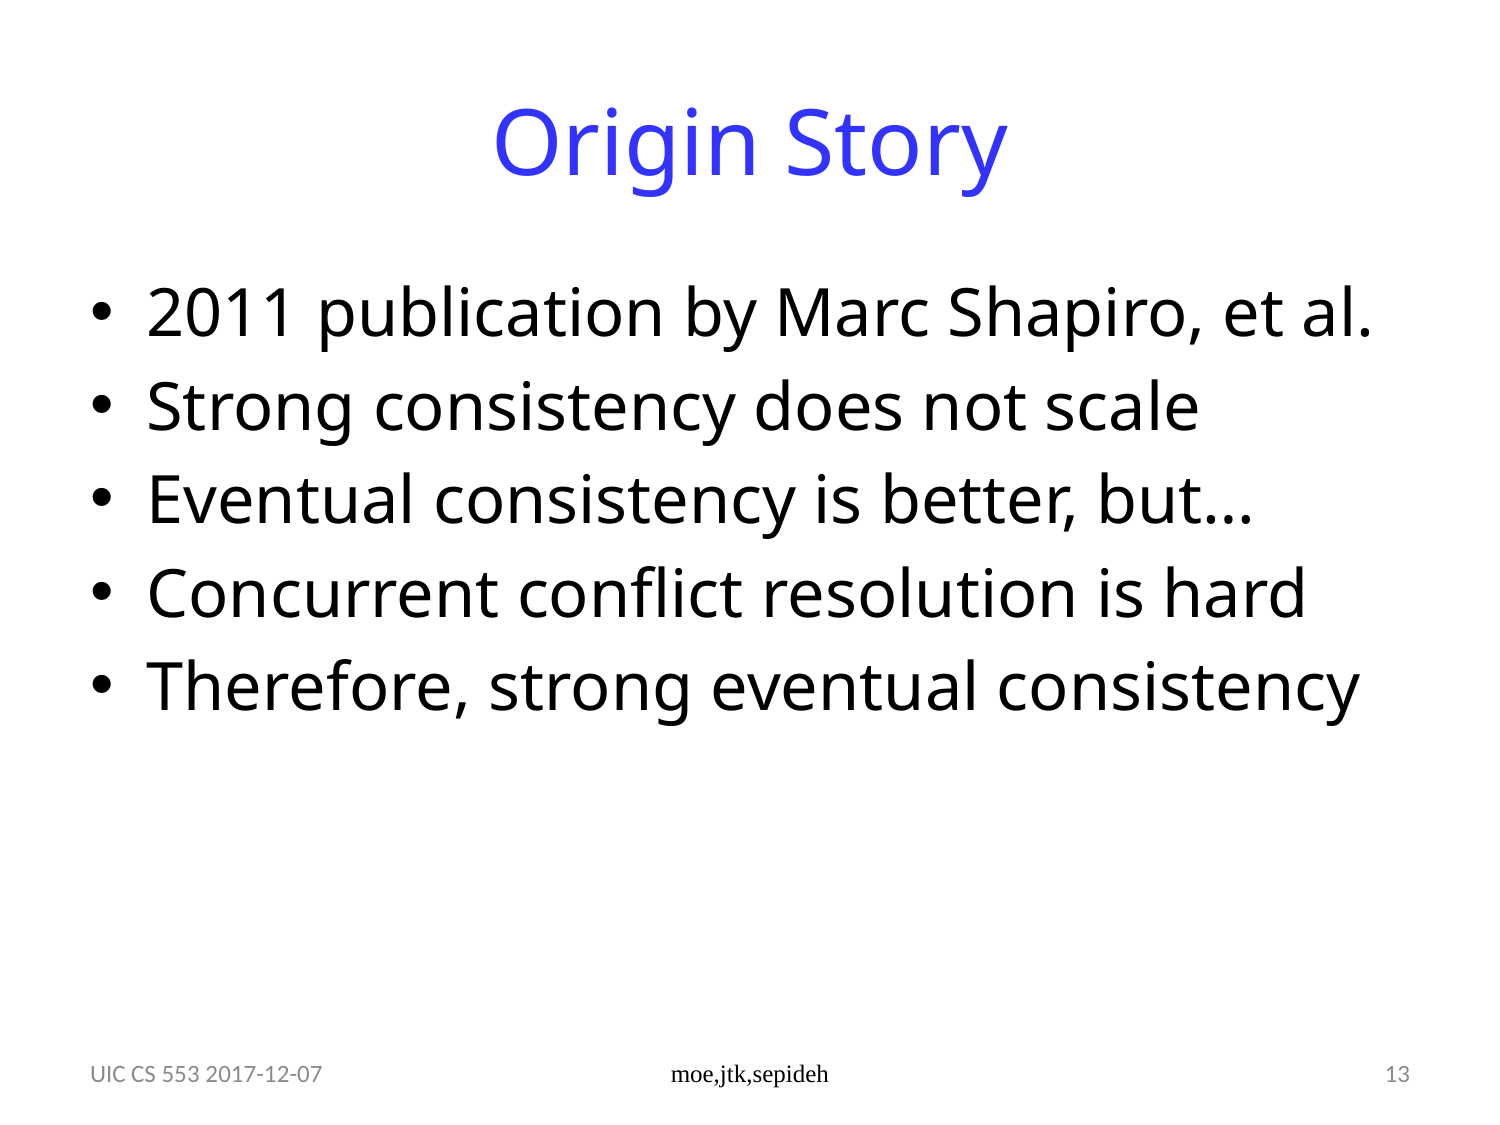

# Origin Story
2011 publication by Marc Shapiro, et al.
Strong consistency does not scale
Eventual consistency is better, but…
Concurrent conflict resolution is hard
Therefore, strong eventual consistency
UIC CS 553 2017-12-07
moe,jtk,sepideh
13